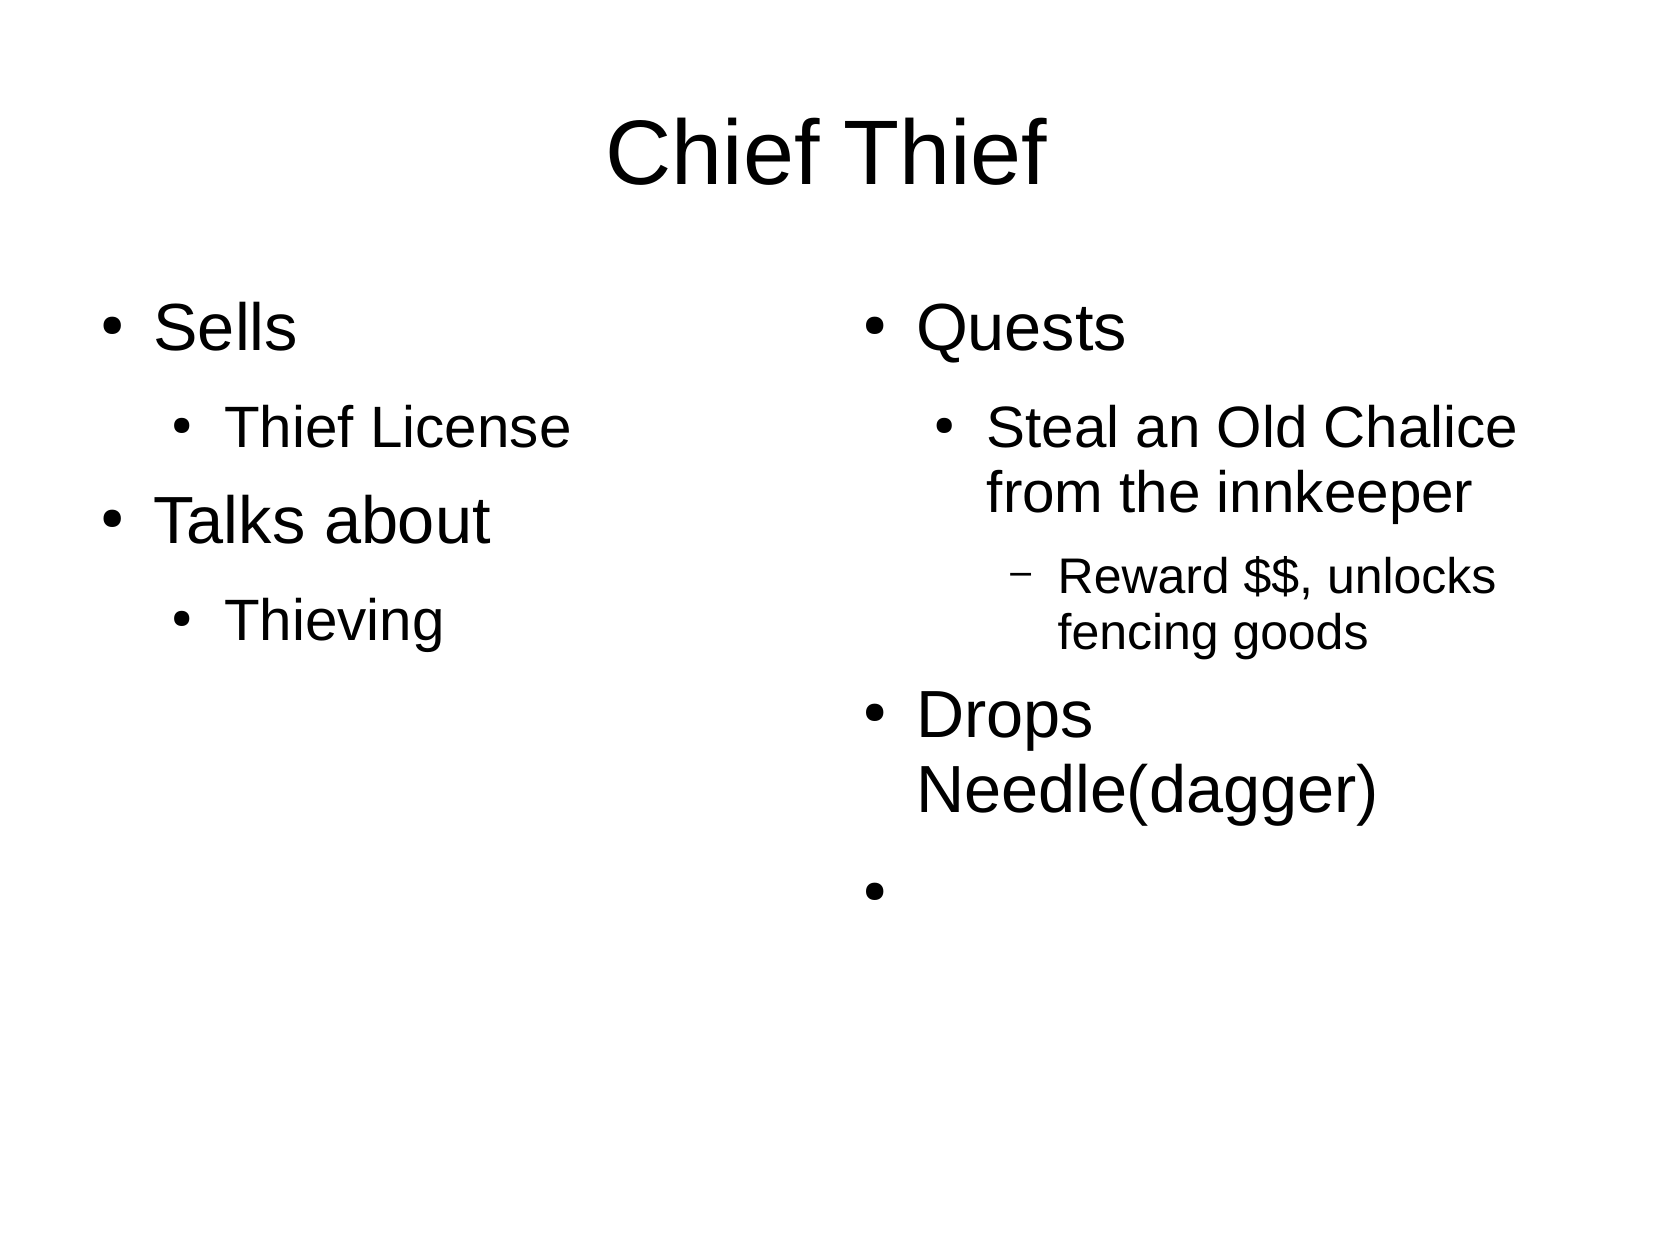

# Chief Thief
Sells
Thief License
Talks about
Thieving
Quests
Steal an Old Chalice from the innkeeper
Reward $$, unlocks fencing goods
Drops Needle(dagger)